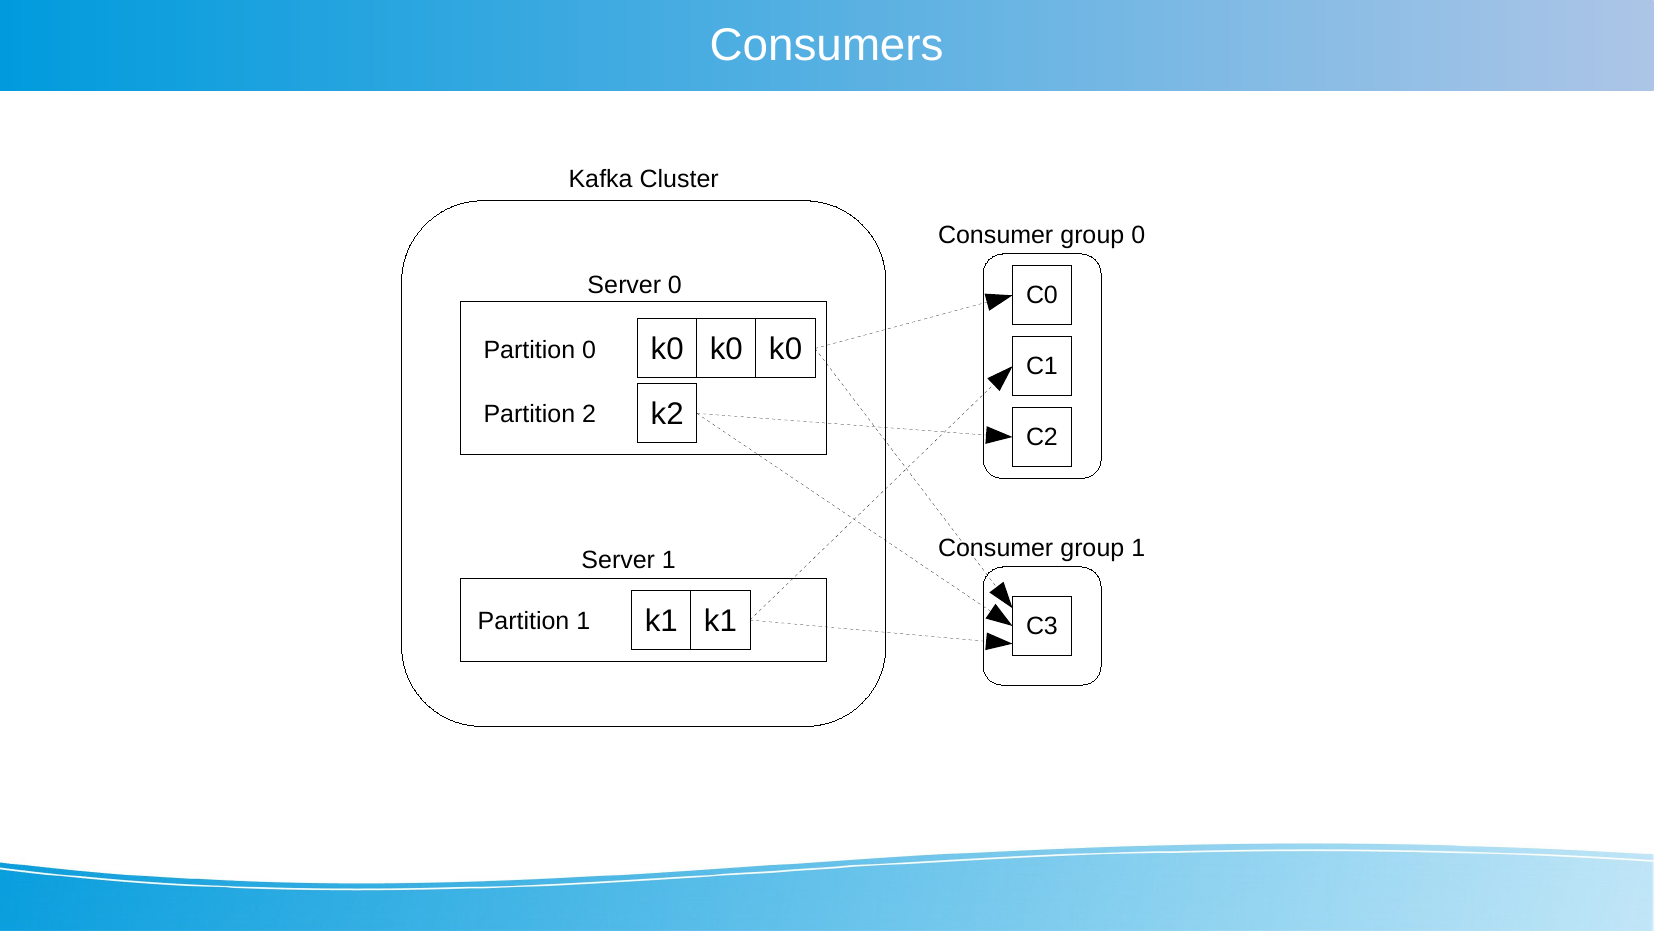

# Consumers
Kafka Cluster
Server 0
k0
k0
k0
Partition 0
k2
Partition 2
Server 1
k1
k1
Partition 1
Consumer group 0
C0
C1
C2
Consumer group 1
C3